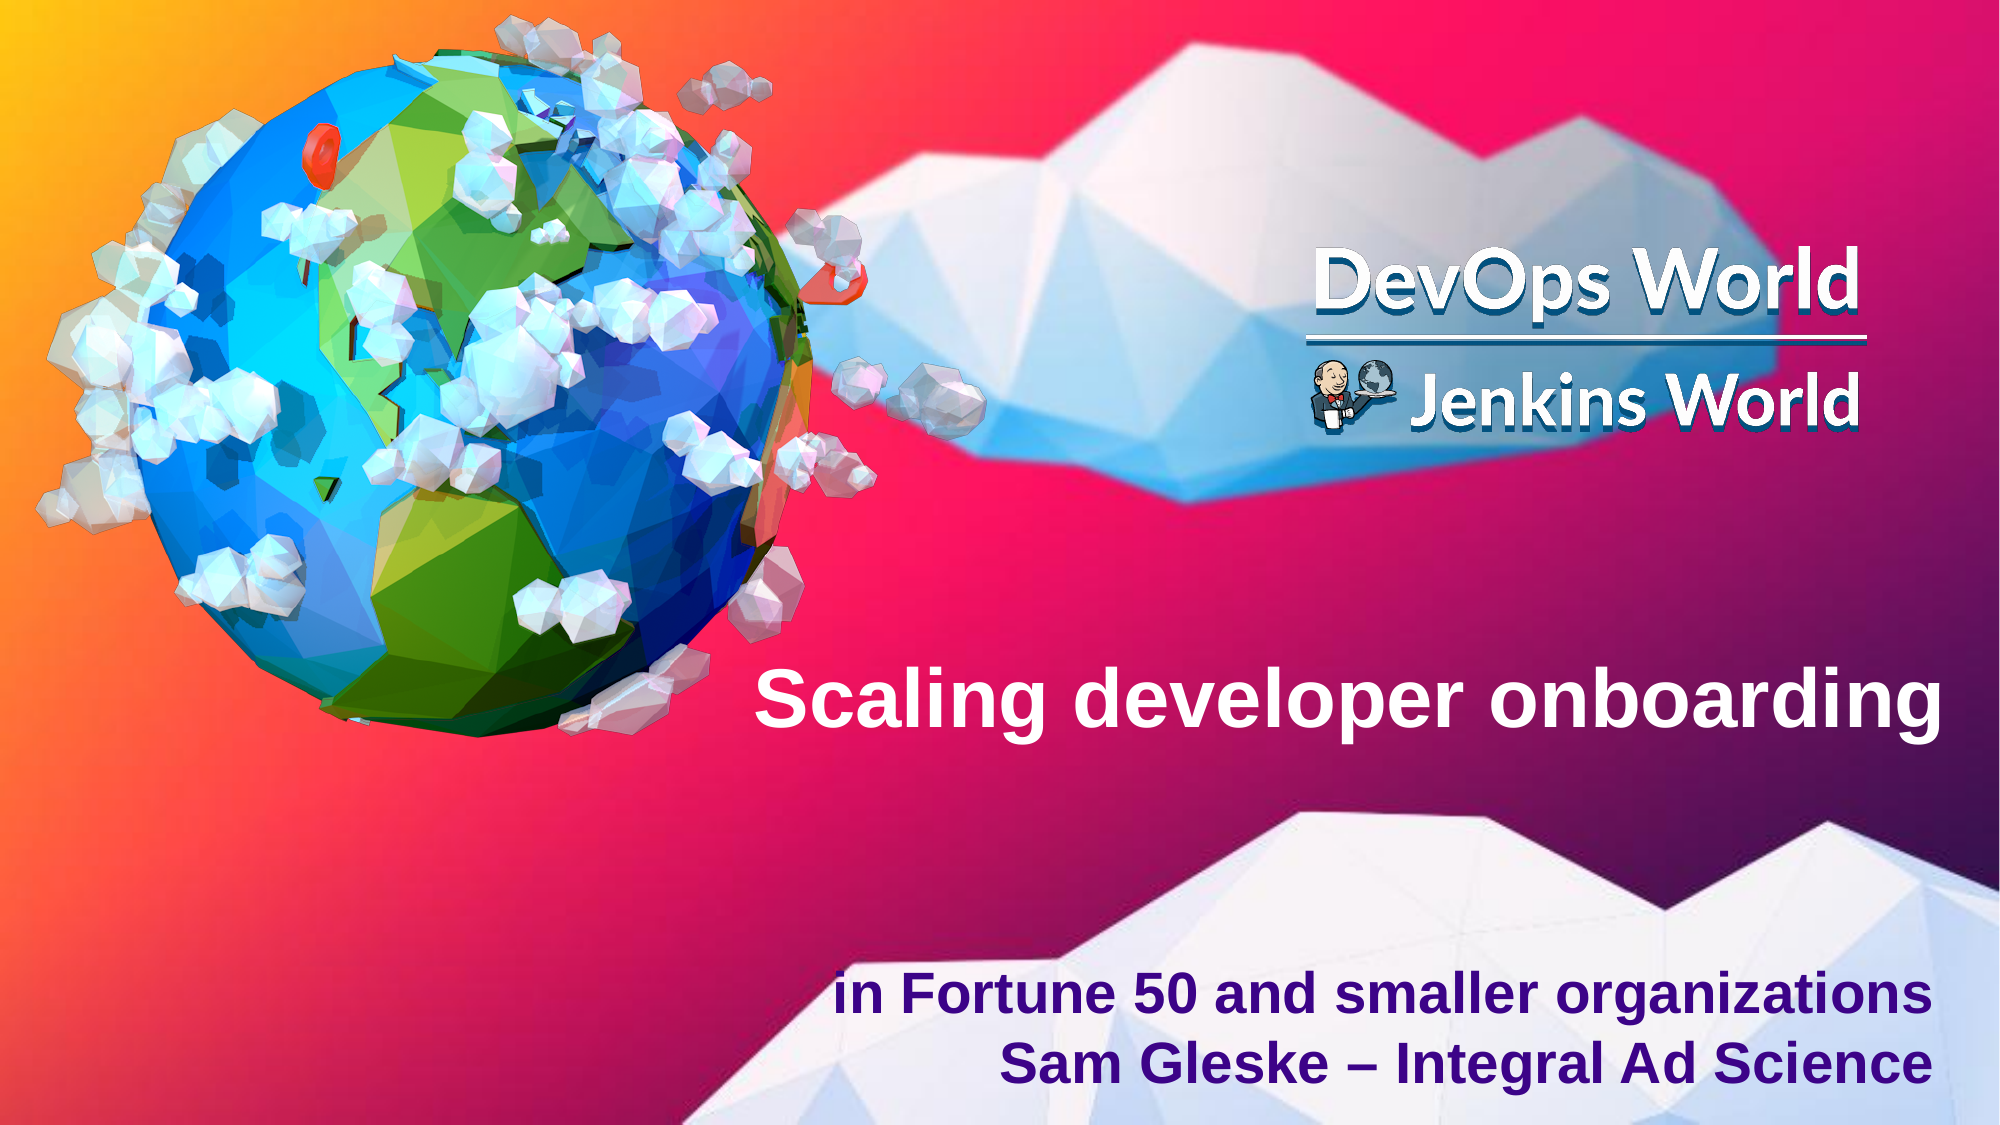

# Scaling developer onboarding
in Fortune 50 and smaller organizations
Sam Gleske – Integral Ad Science